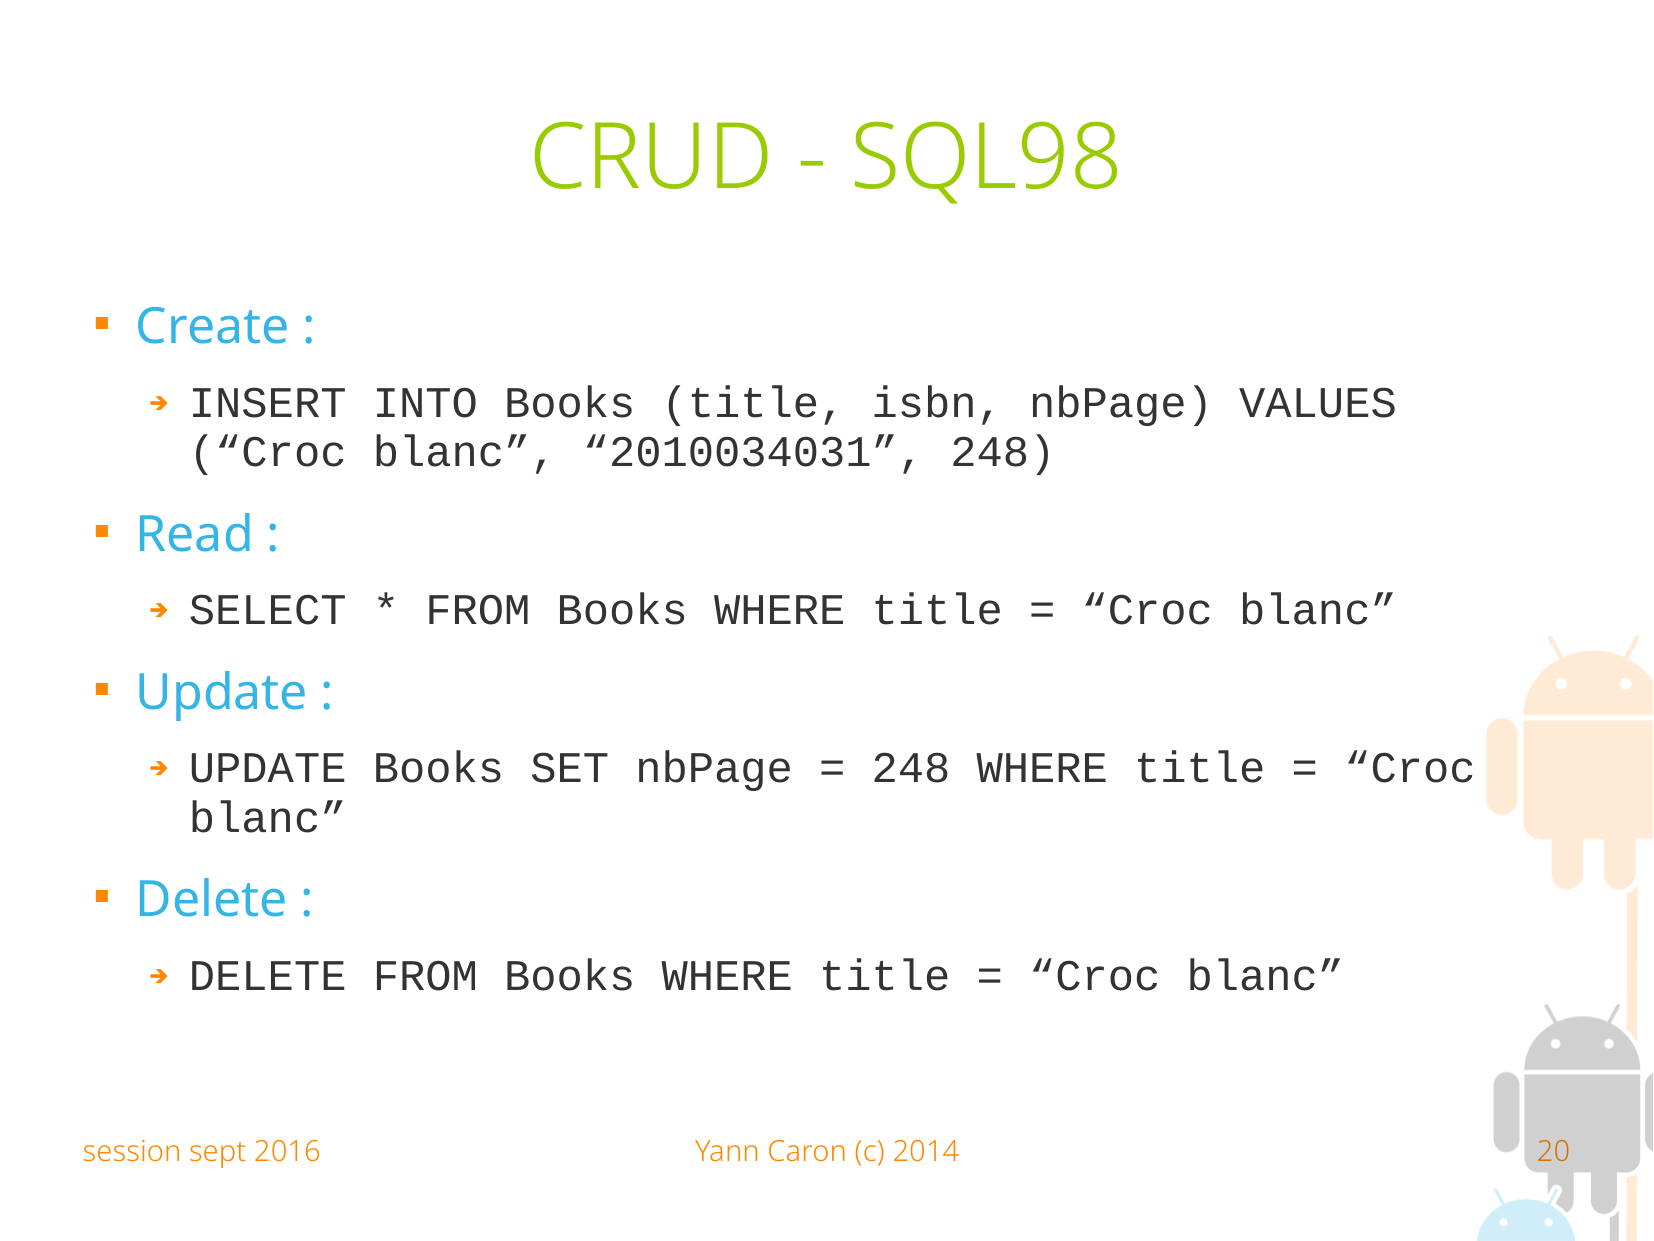

# CRUD - SQL98
Create :
INSERT INTO Books (title, isbn, nbPage) VALUES (“Croc blanc”, “2010034031”, 248)
Read :
SELECT * FROM Books WHERE title = “Croc blanc”
Update :
UPDATE Books SET nbPage = 248 WHERE title = “Croc blanc”
Delete :
DELETE FROM Books WHERE title = “Croc blanc”
session sept 2016
Yann Caron (c) 2014
20